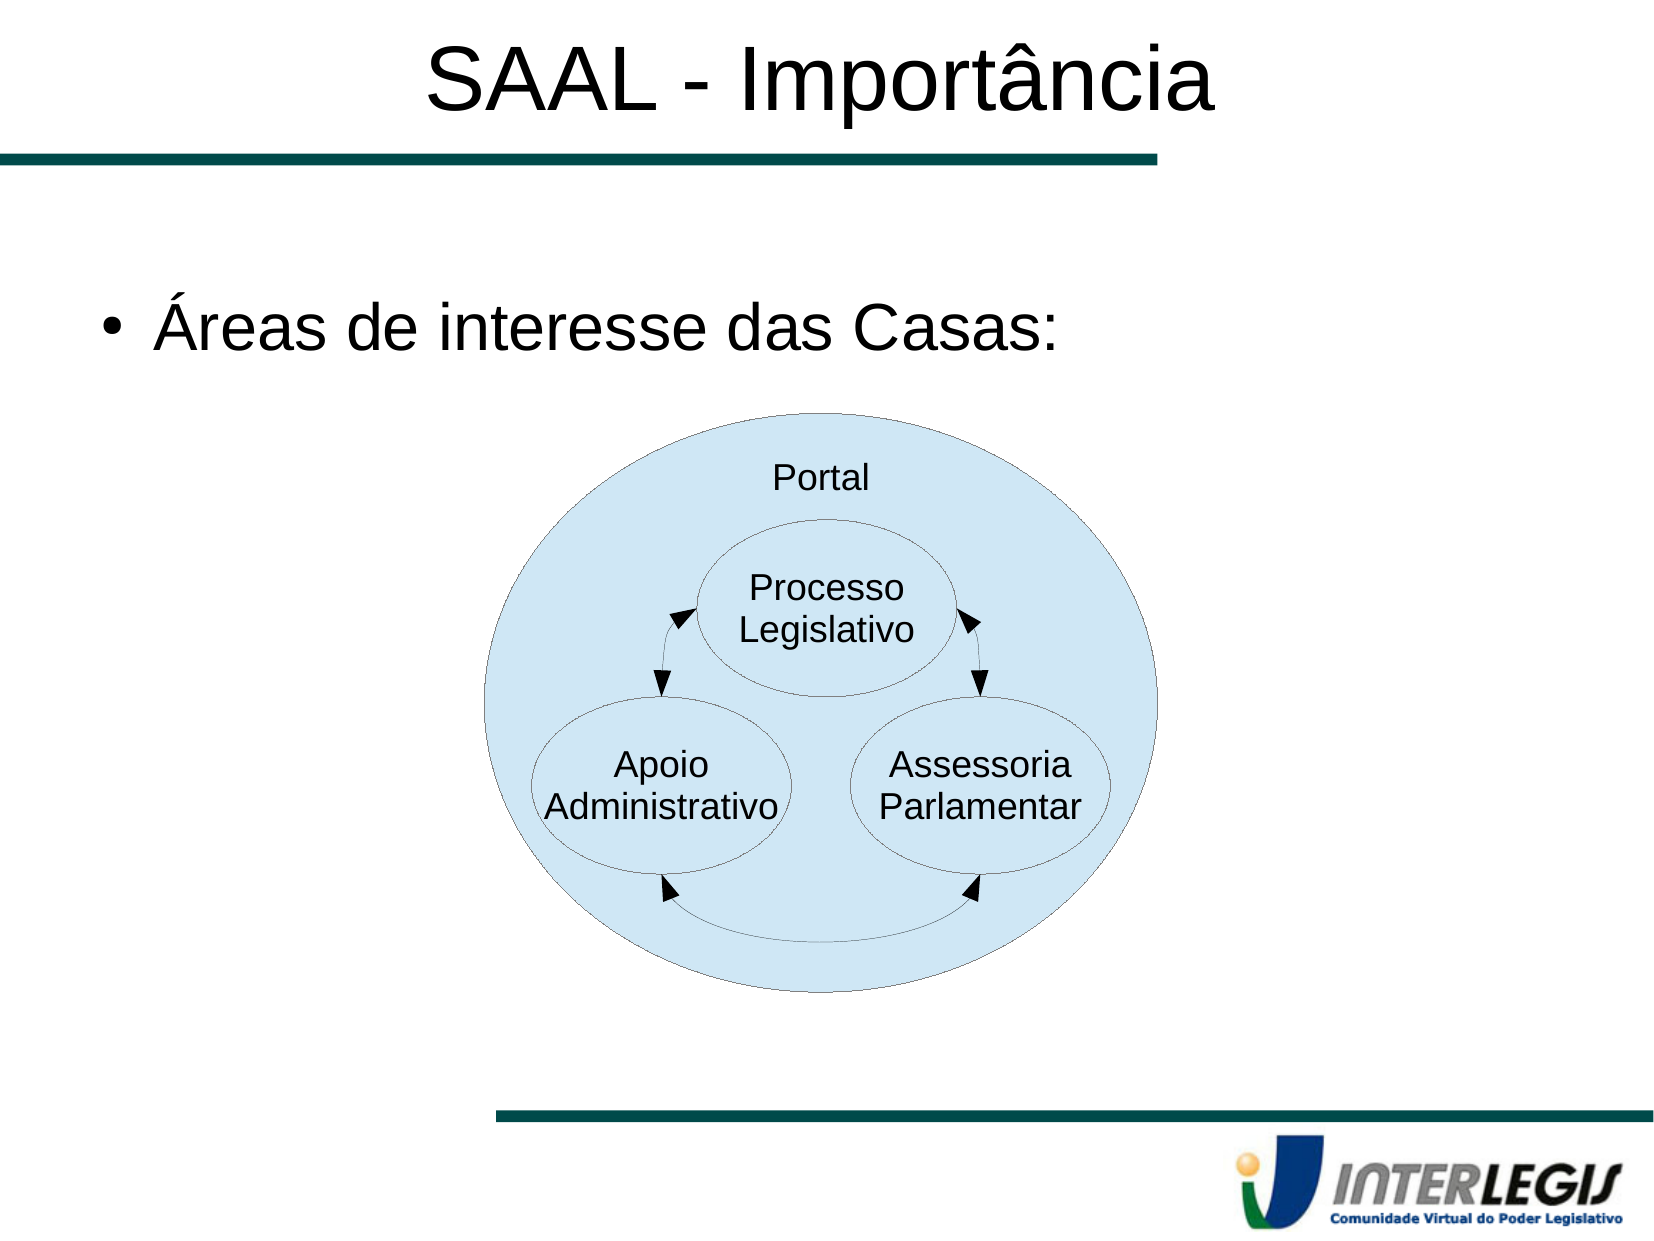

SAAL - Importância
# Áreas de interesse das Casas:
Portal
Processo
Legislativo
Apoio
Administrativo
Assessoria
Parlamentar